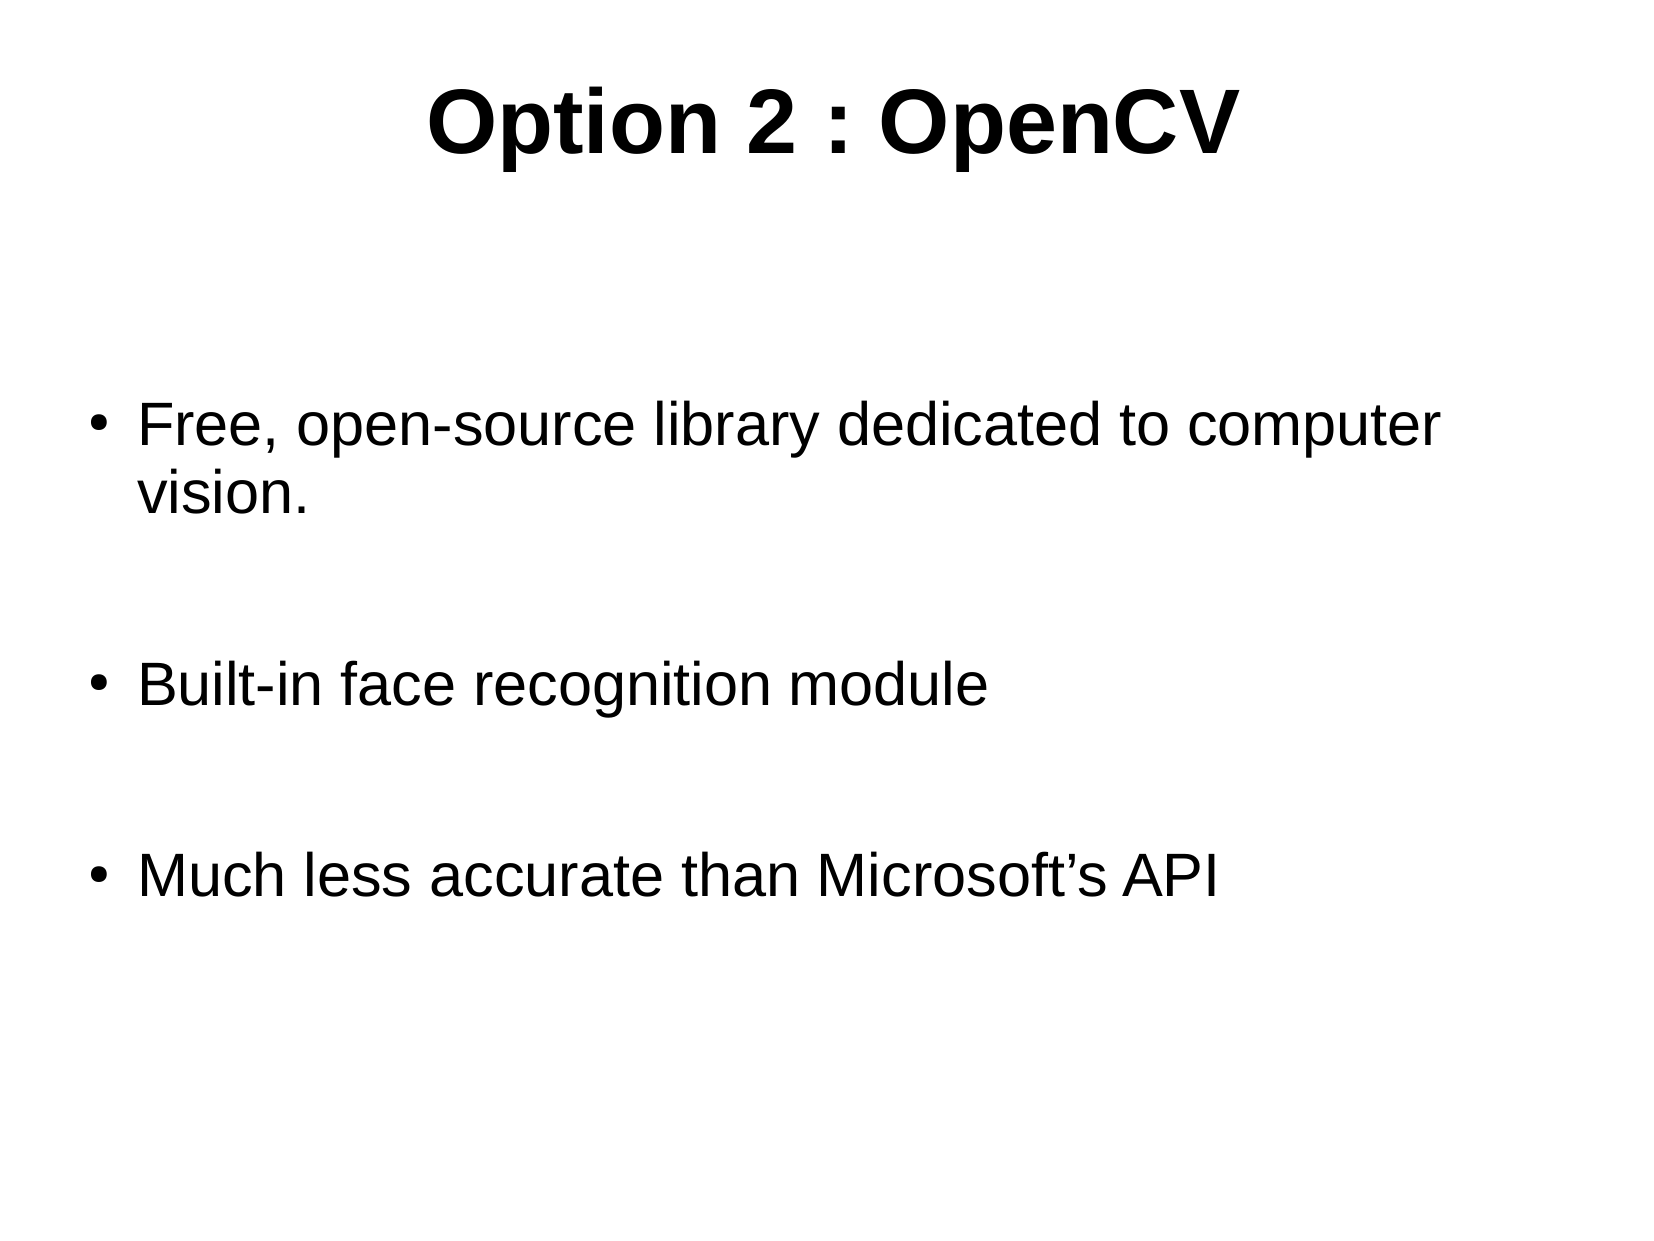

# Option 2 : OpenCV
Free, open-source library dedicated to computer vision.
Built-in face recognition module
Much less accurate than Microsoft’s API